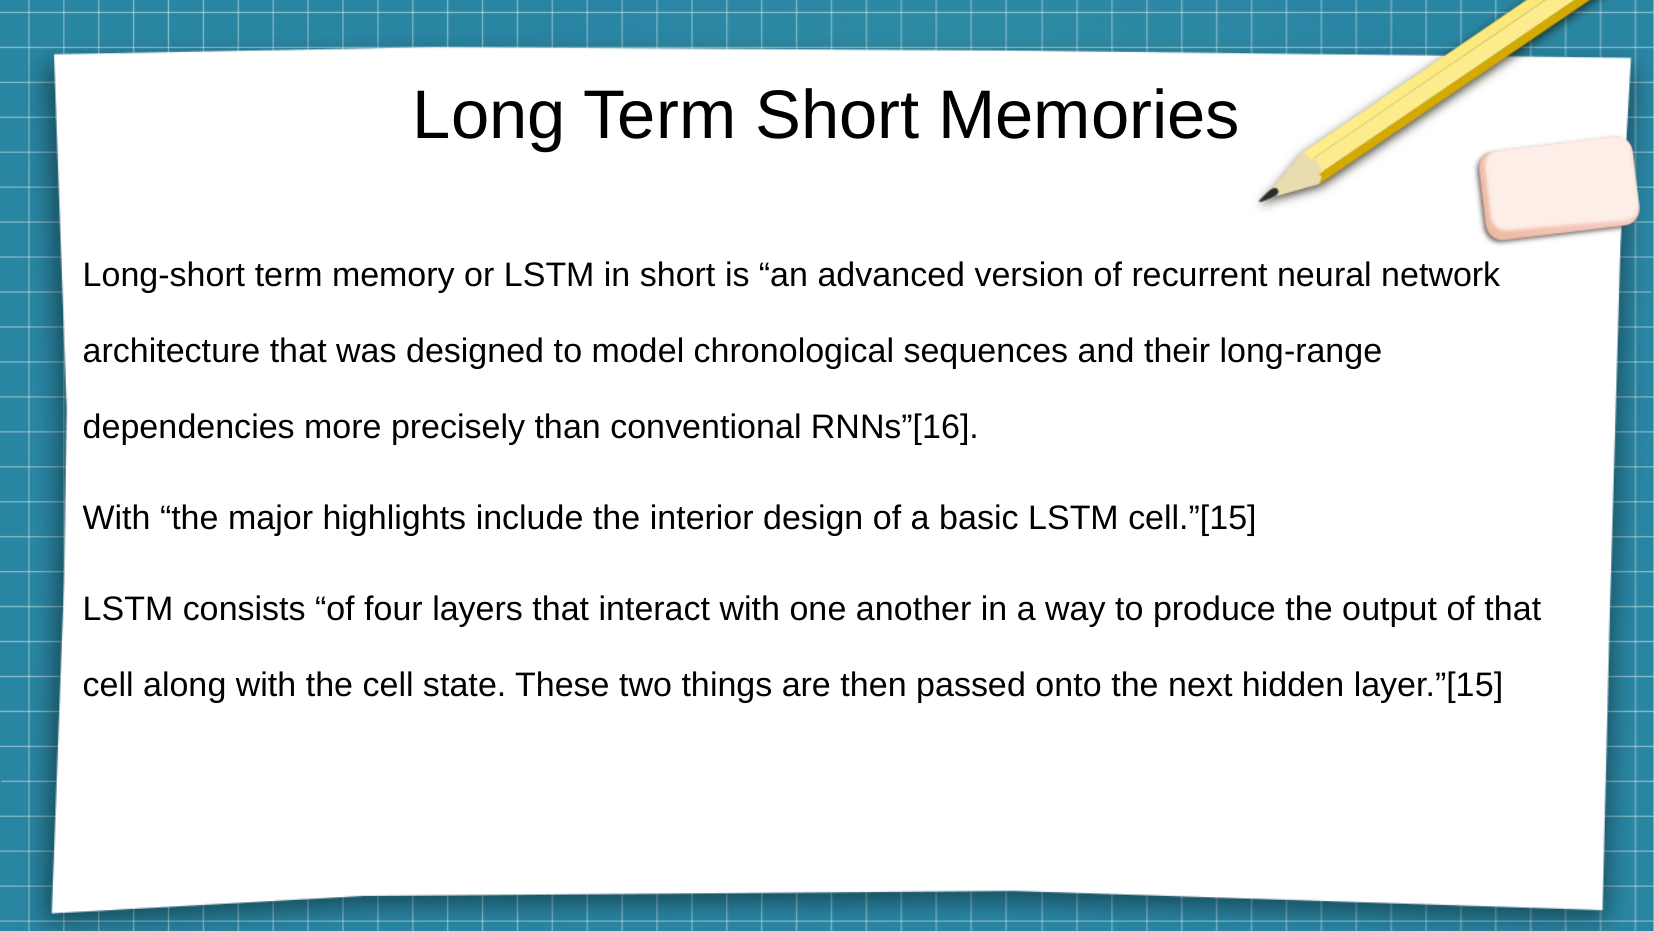

# Long Term Short Memories
Long-short term memory or LSTM in short is “an advanced version of recurrent neural network architecture that was designed to model chronological sequences and their long-range dependencies more precisely than conventional RNNs”[16].
With “the major highlights include the interior design of a basic LSTM cell.”[15]
LSTM consists “of four layers that interact with one another in a way to produce the output of that cell along with the cell state. These two things are then passed onto the next hidden layer.”[15]